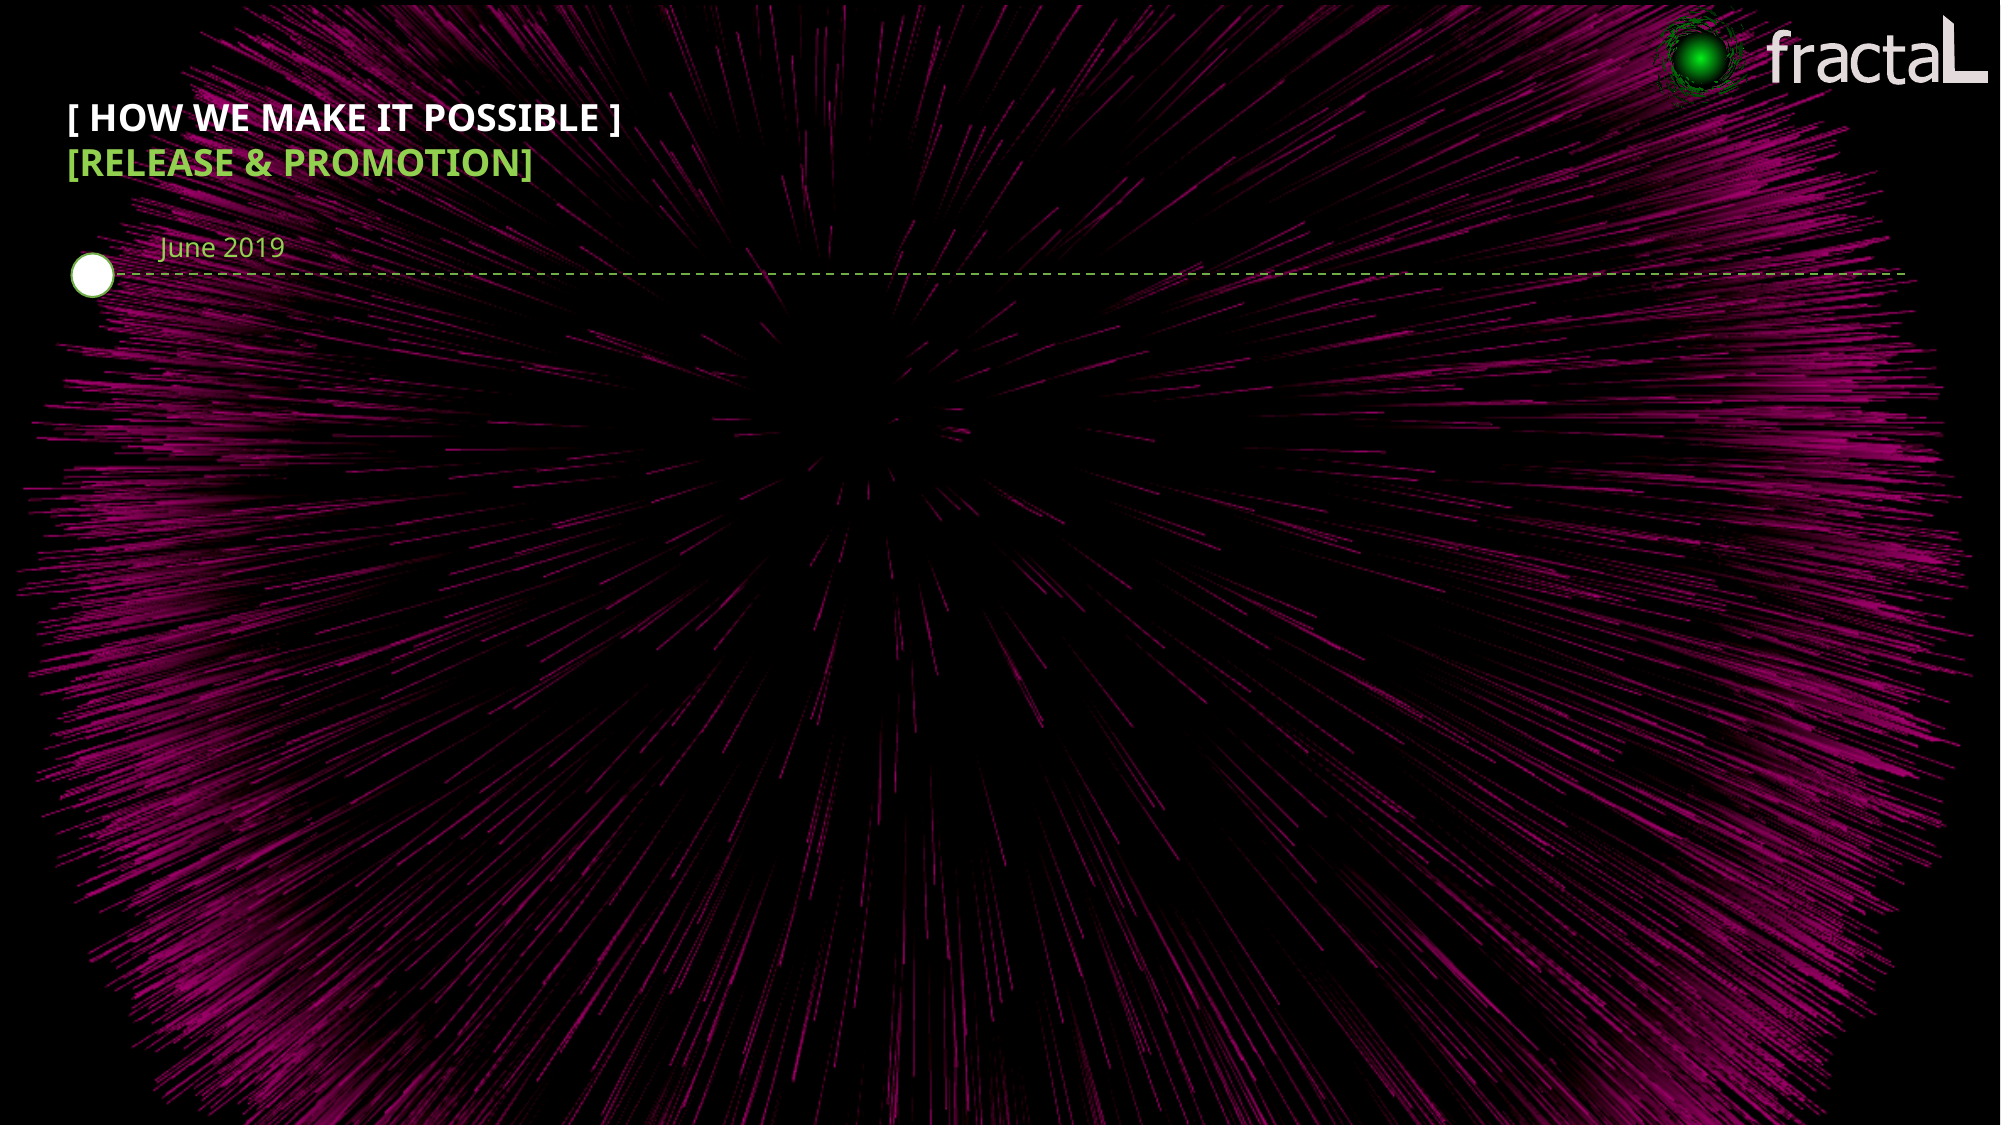

[ how we make it possible ]
[release & promotion]
June 2019